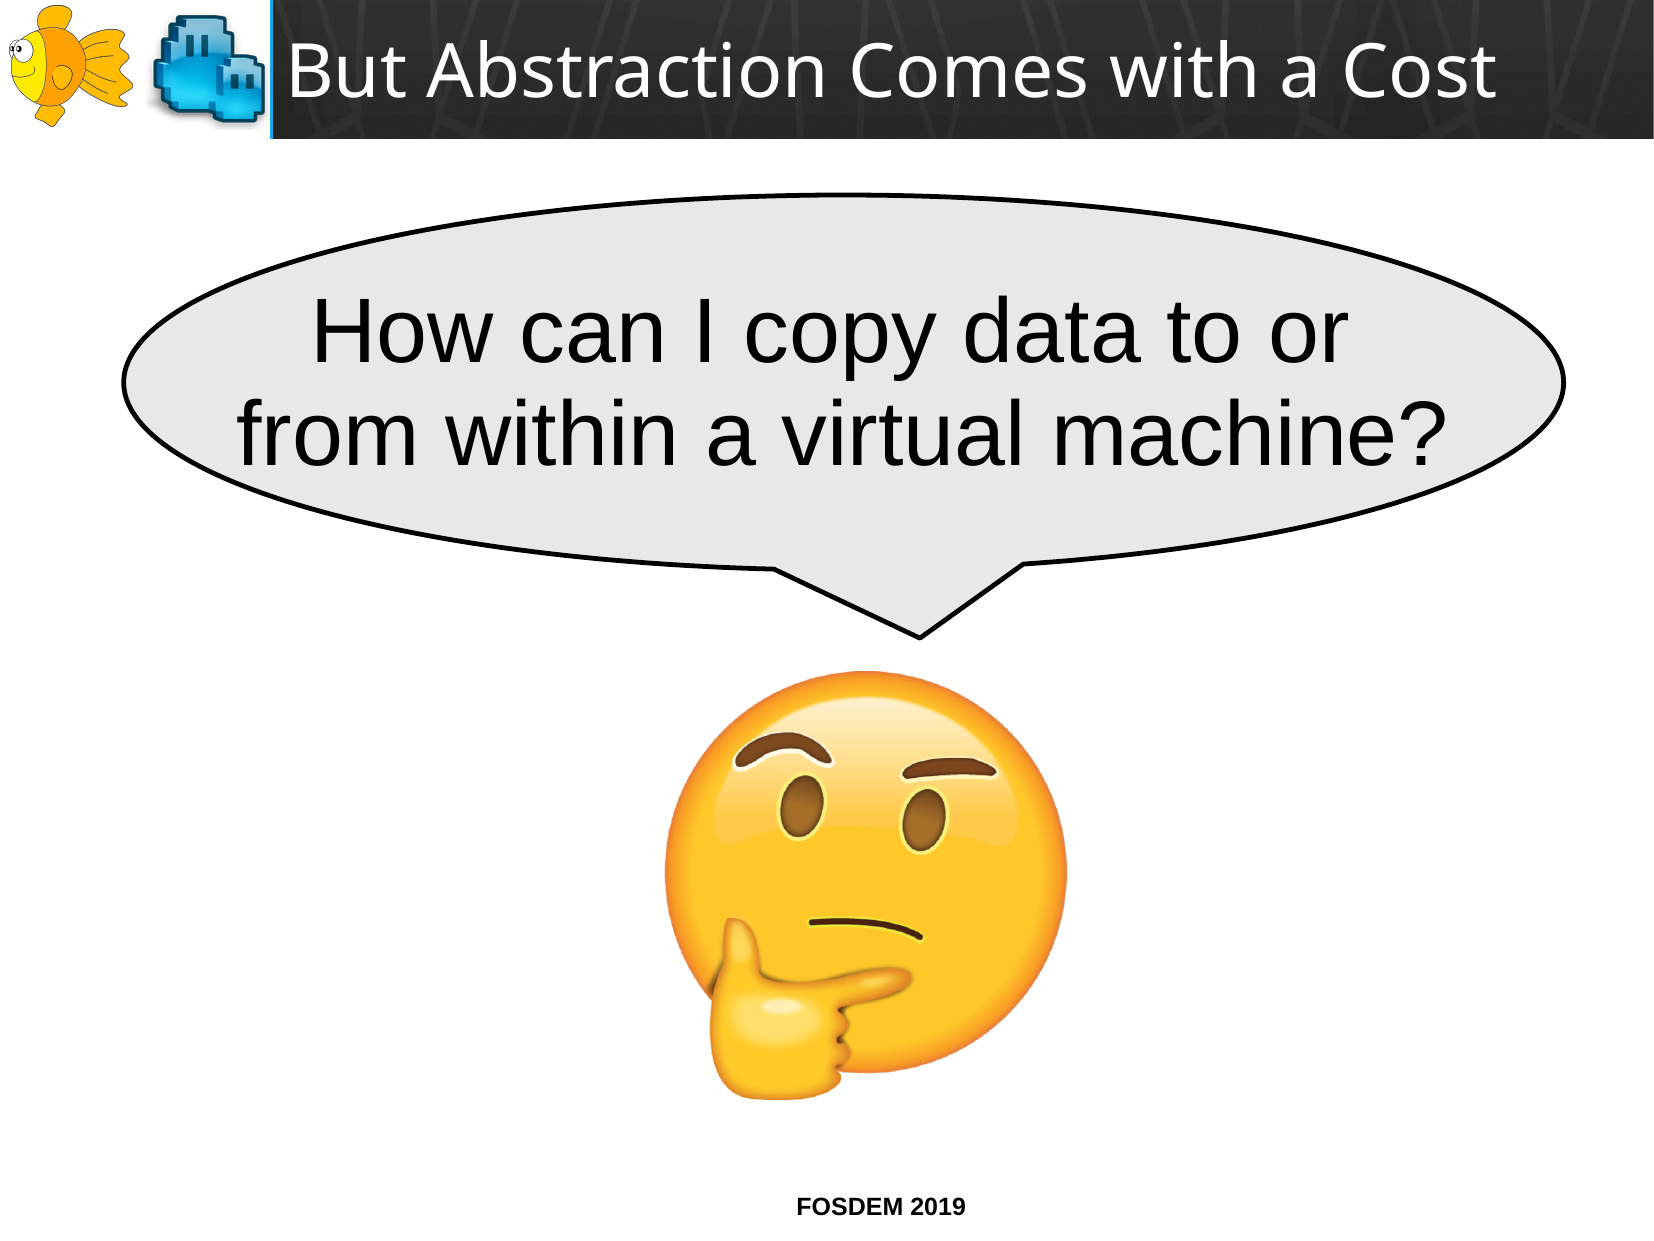

# But Abstraction Comes with a Cost
How can I copy data to or
from within a virtual machine?